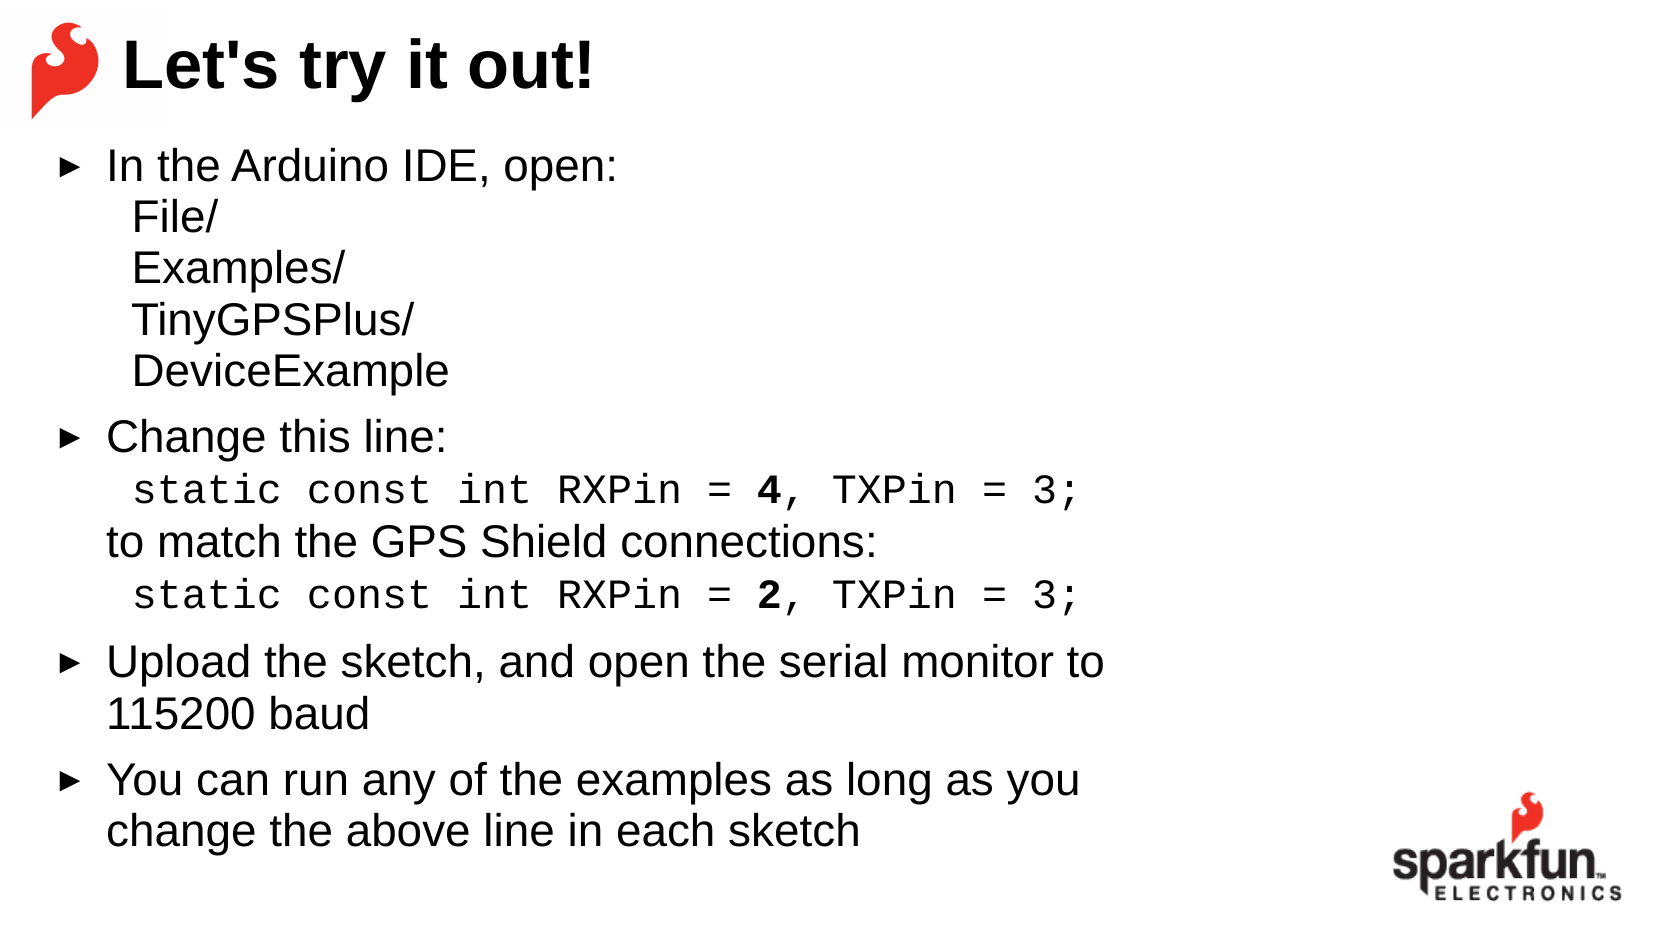

# Let's try it out!
In the Arduino IDE, open:
 File/
 Examples/
 TinyGPSPlus/
 DeviceExample
Change this line:
 static const int RXPin = 4, TXPin = 3;
to match the GPS Shield connections:
 static const int RXPin = 2, TXPin = 3;
Upload the sketch, and open the serial monitor to 115200 baud
You can run any of the examples as long as you
change the above line in each sketch